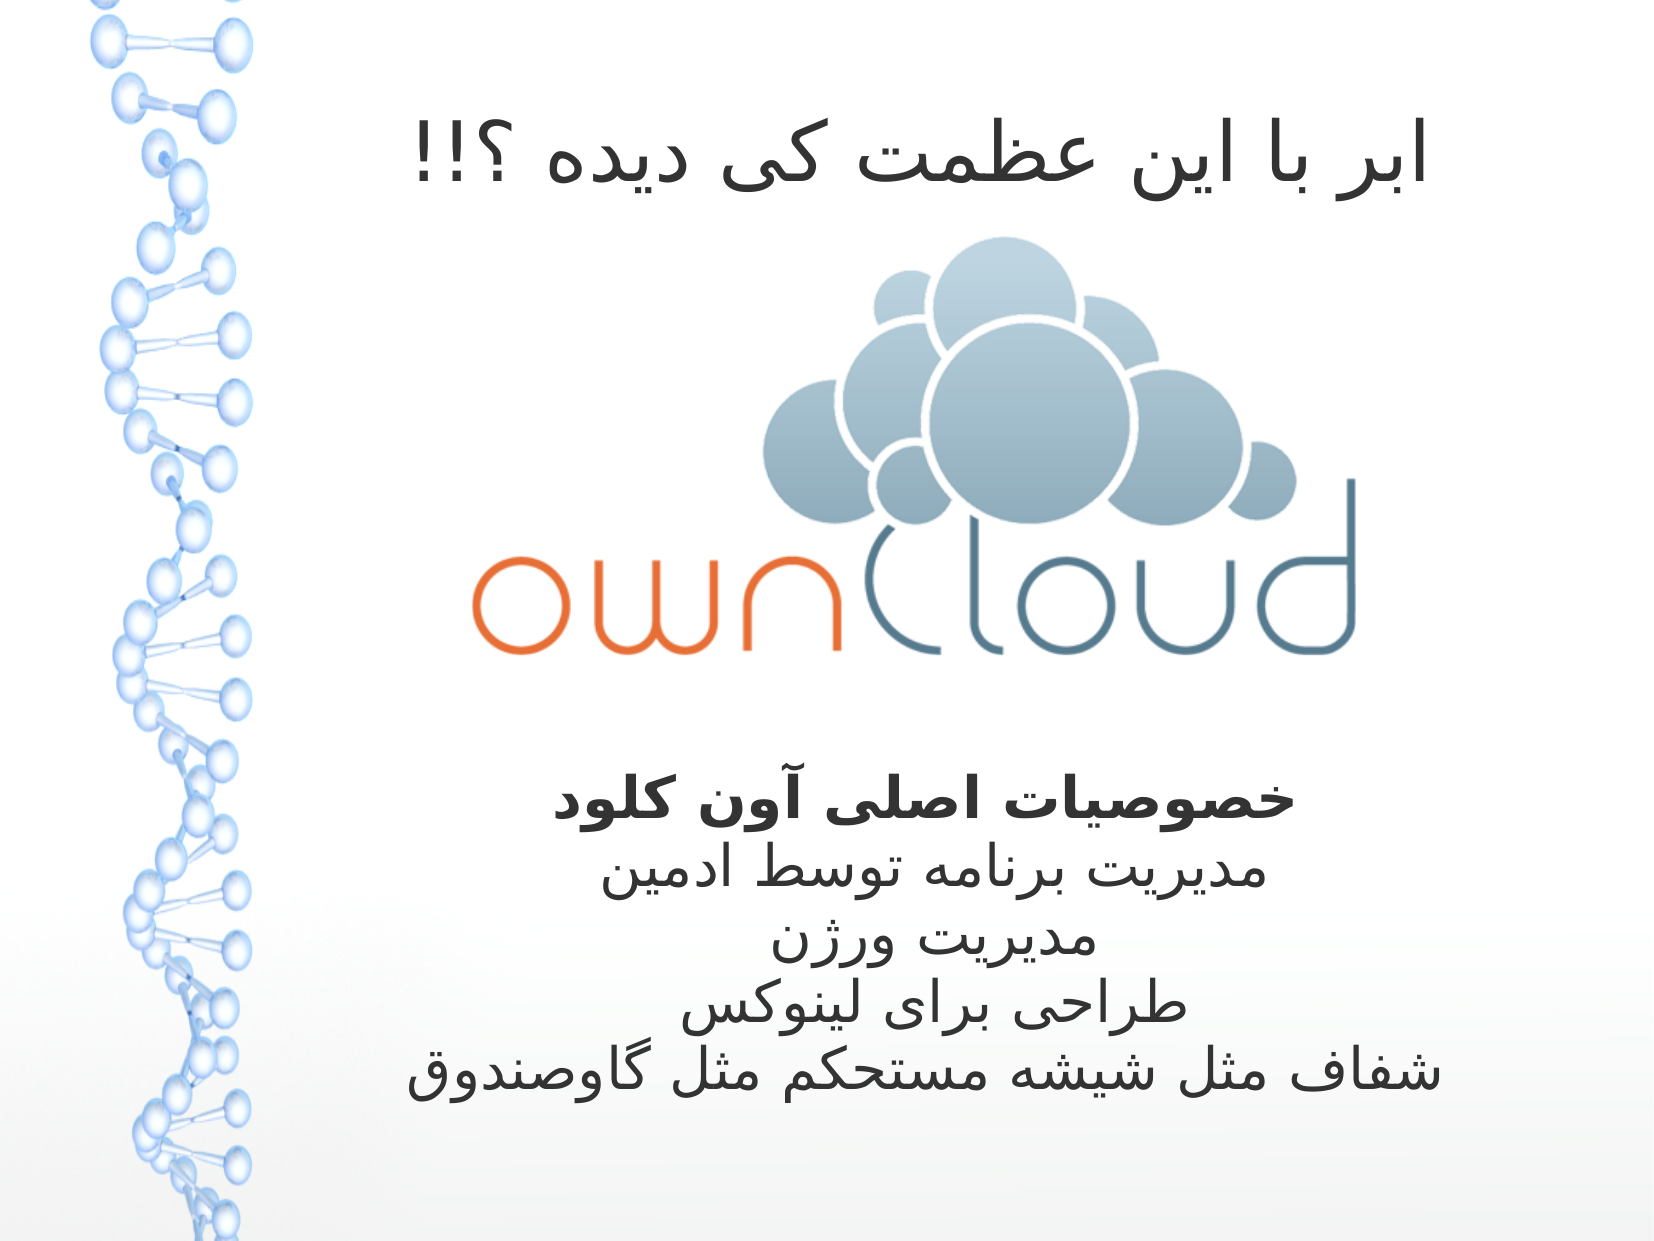

# ابر با این عظمت کی‌ دیده ؟!!
خصوصیات اصلی آون کلود
مدیریت برنامه توسط ادمین
مدیریت ورژن
طراحی برای لینوکس
شفاف مثل شیشه مستحکم مثل گاوصندوق